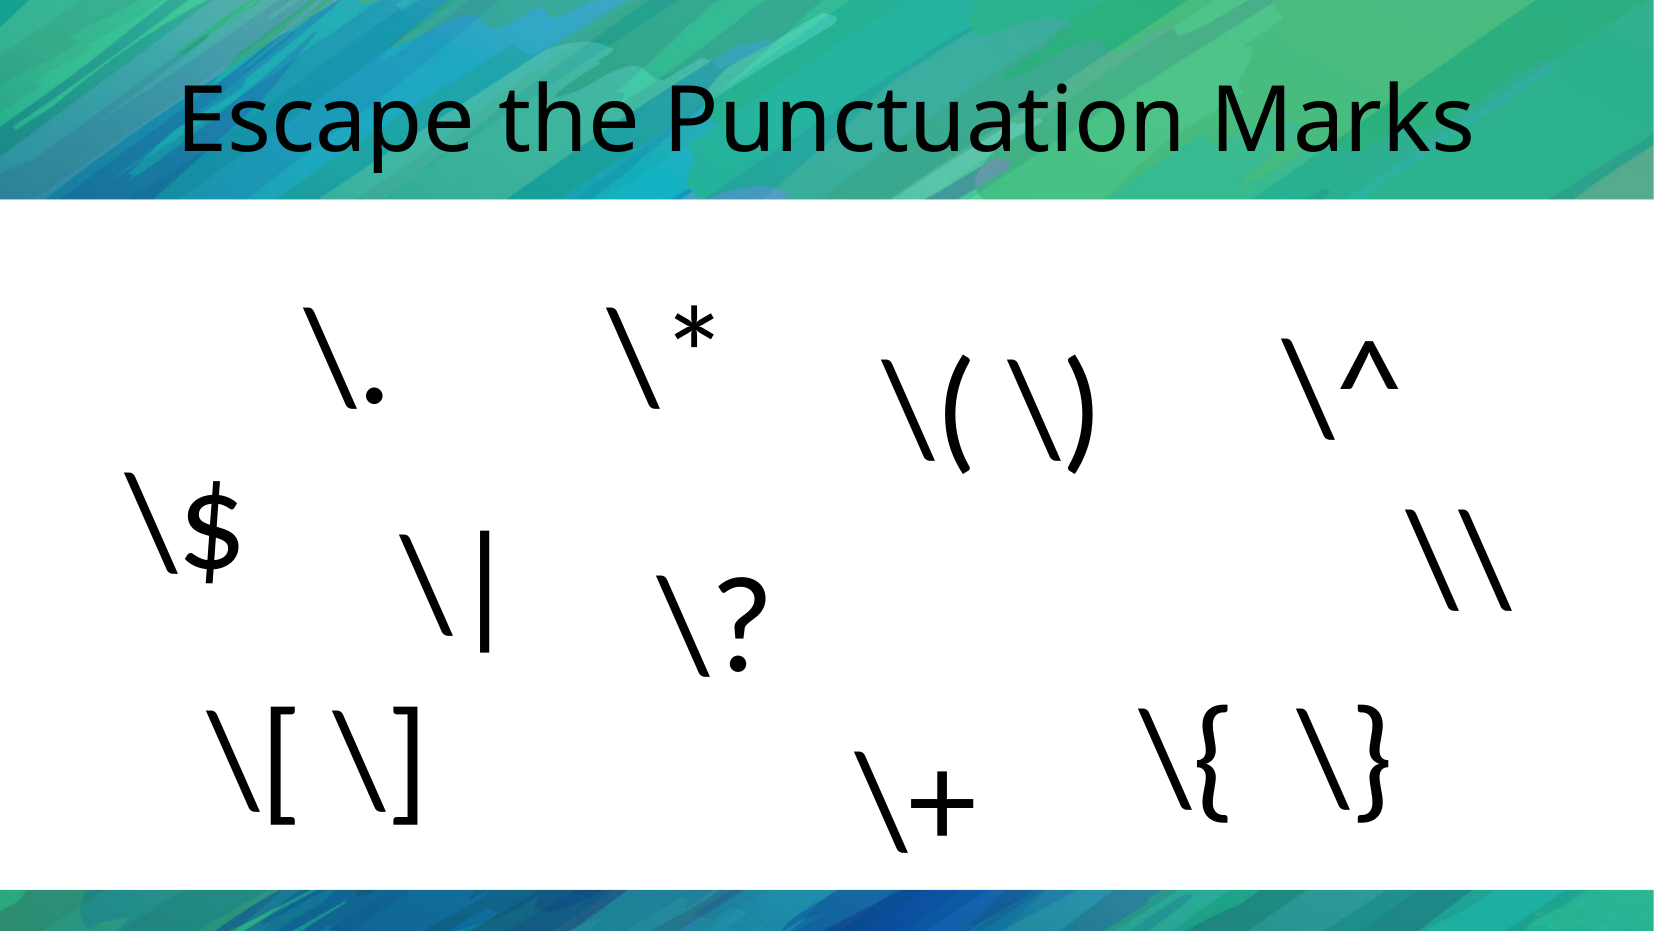

# Escape the Punctuation Marks
\.
\*
\^
\( \)
\$
\\
\|
\?
\{ \}
\[ \]
\+